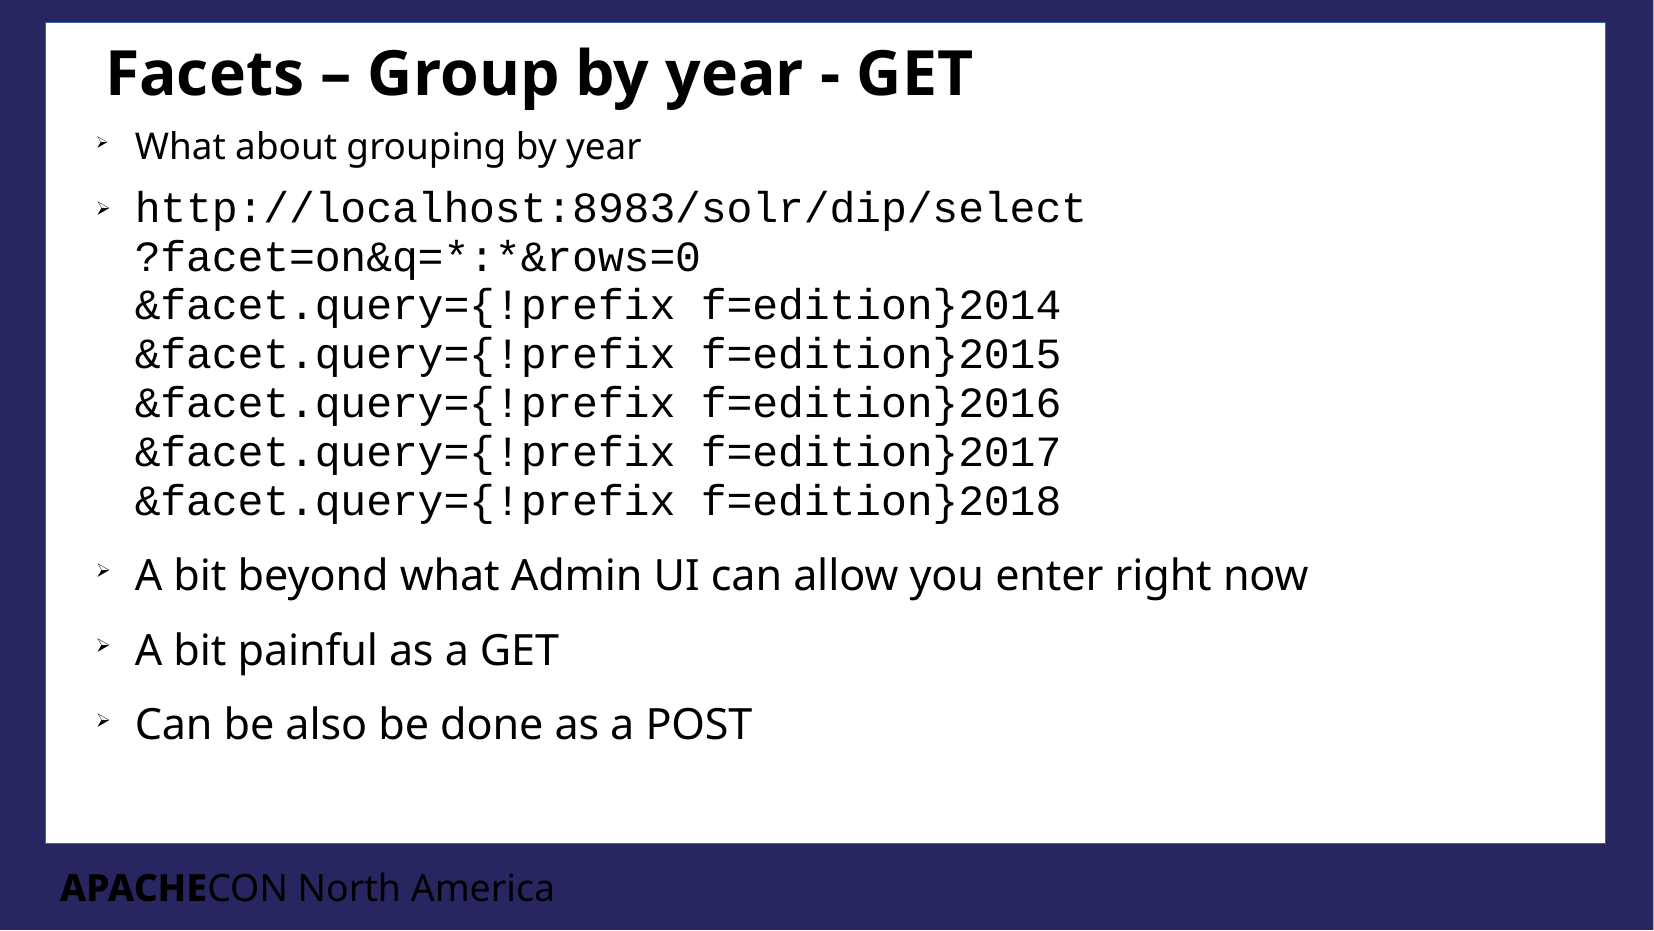

Facets – Group by year - GET
# What about grouping by year
http://localhost:8983/solr/dip/select
?facet=on&q=*:*&rows=0
&facet.query={!prefix f=edition}2014
&facet.query={!prefix f=edition}2015
&facet.query={!prefix f=edition}2016
&facet.query={!prefix f=edition}2017
&facet.query={!prefix f=edition}2018
A bit beyond what Admin UI can allow you enter right now
A bit painful as a GET
Can be also be done as a POST